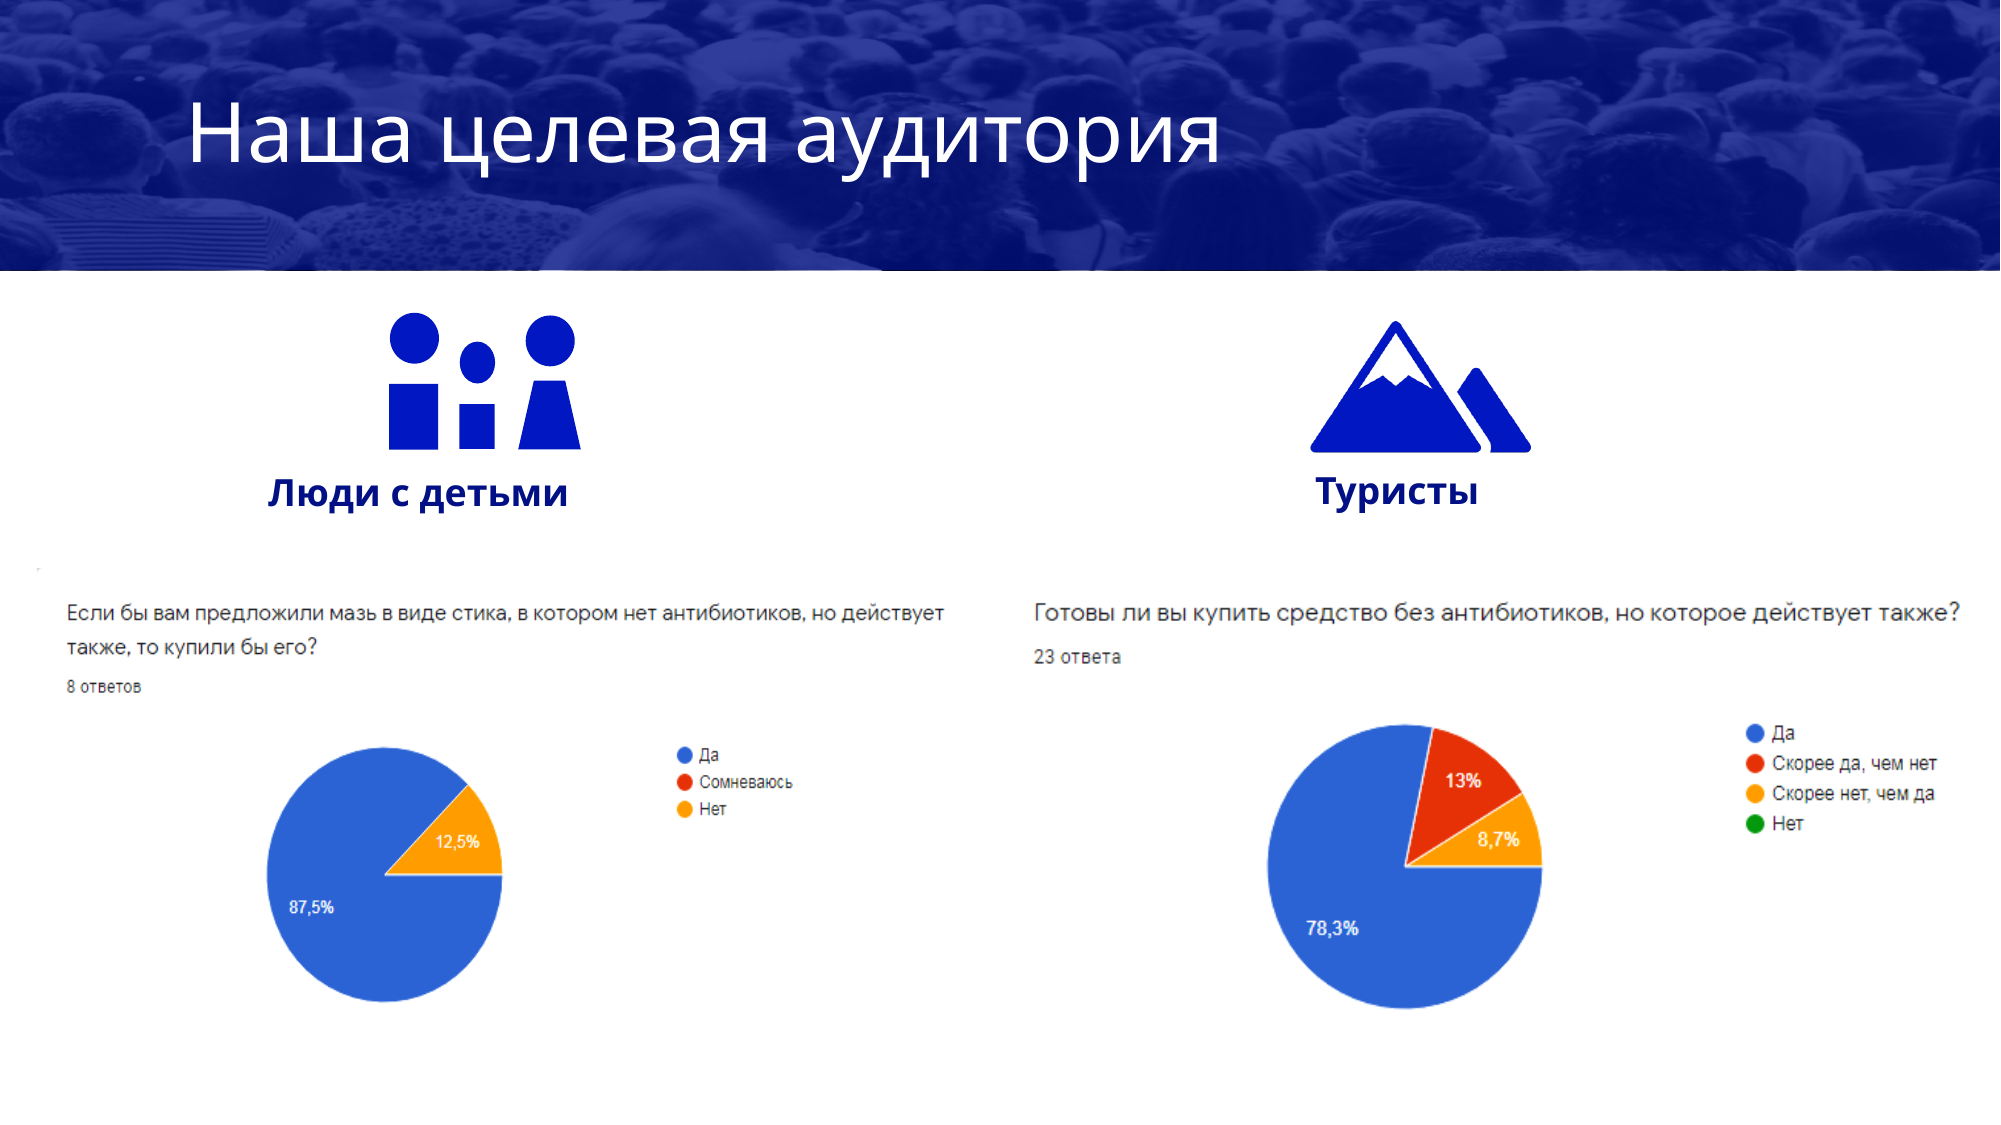

Наша целевая аудитория
Туристы
Люди с детьми